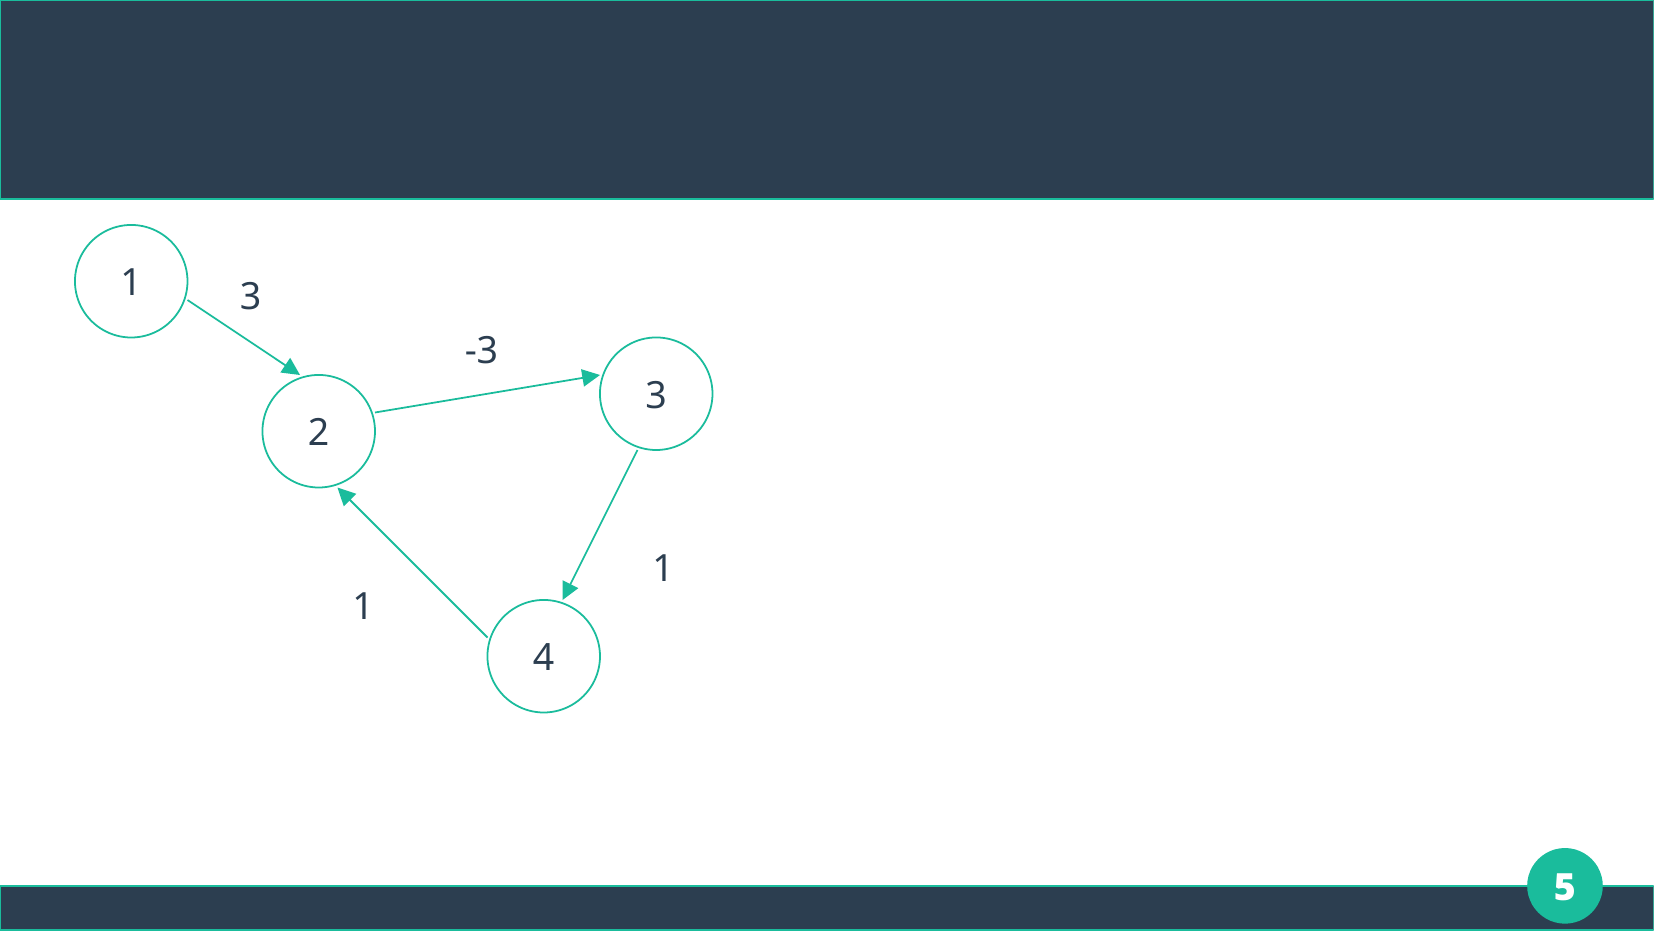

1
3
-3
3
2
1
1
4
5